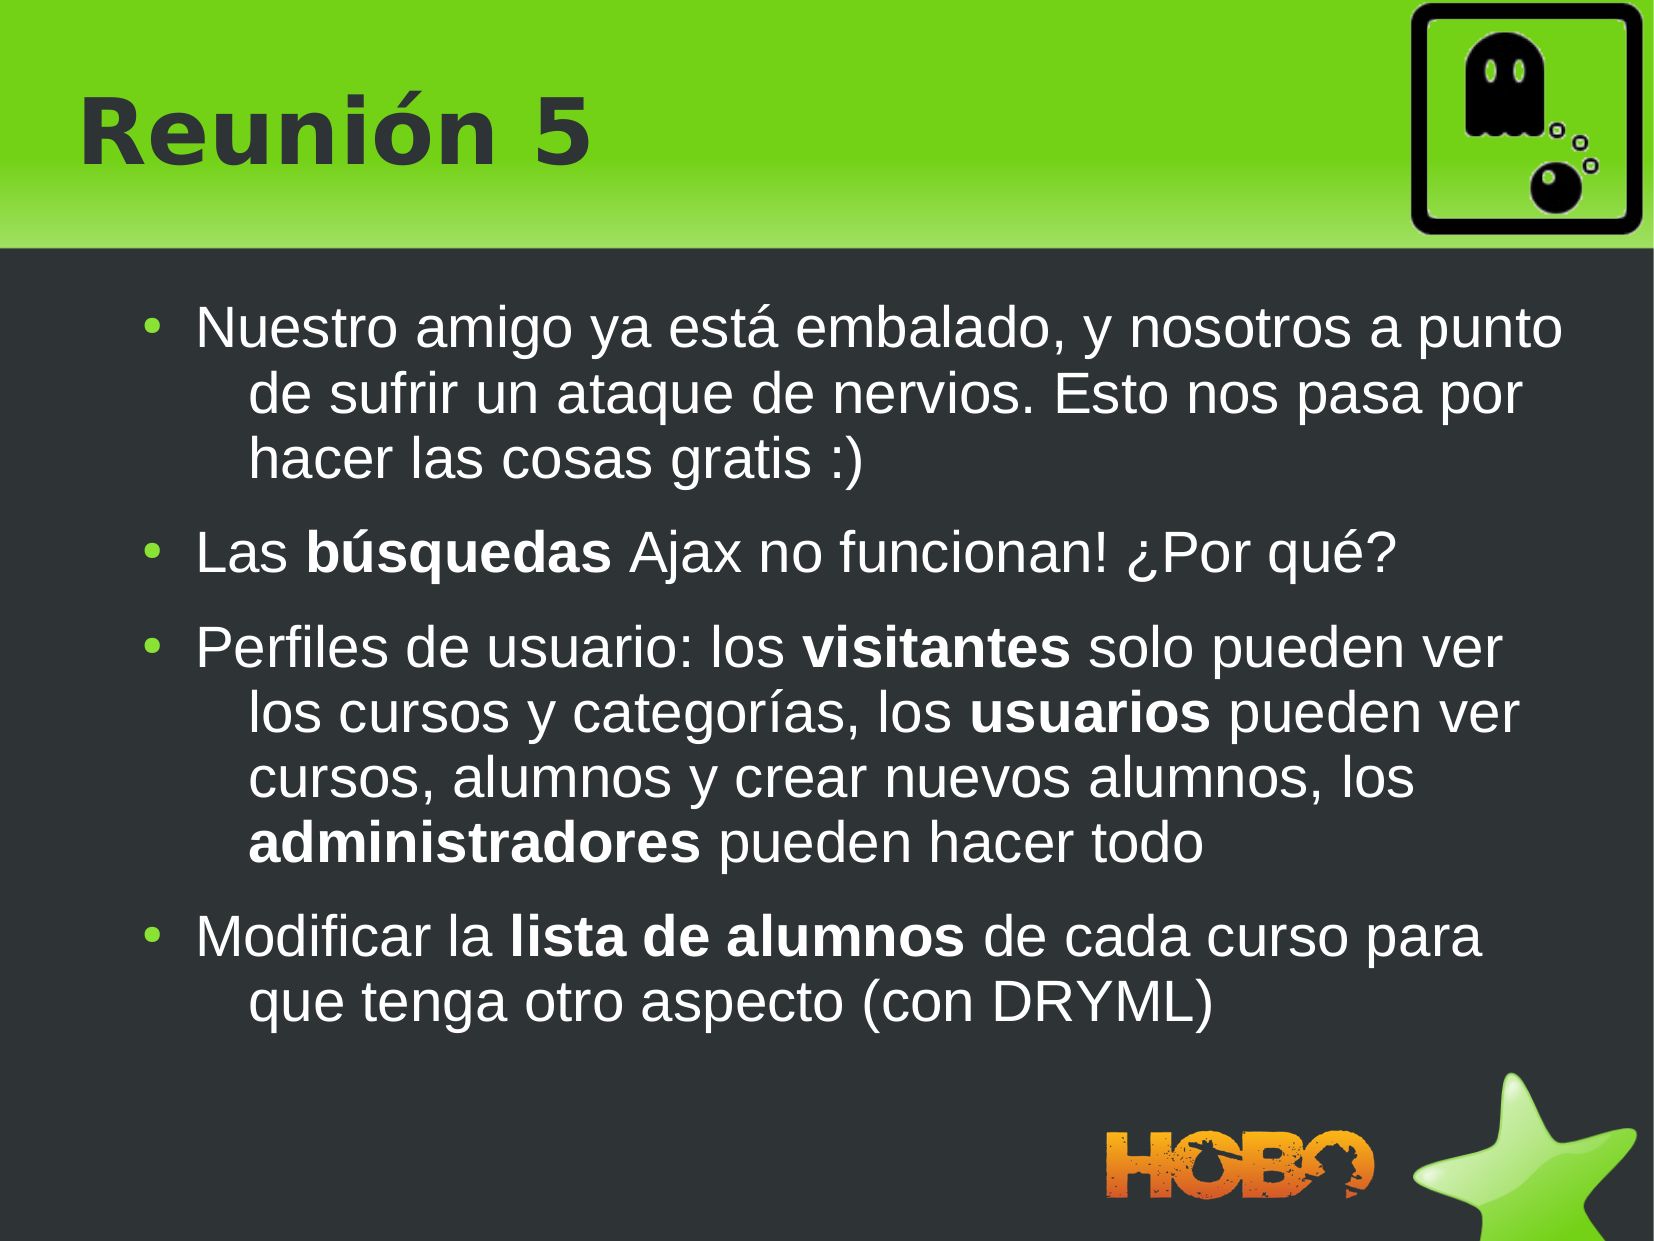

# Reunión 5
Nuestro amigo ya está embalado, y nosotros a punto de sufrir un ataque de nervios. Esto nos pasa por hacer las cosas gratis :)
Las búsquedas Ajax no funcionan! ¿Por qué?
Perfiles de usuario: los visitantes solo pueden ver los cursos y categorías, los usuarios pueden ver cursos, alumnos y crear nuevos alumnos, los administradores pueden hacer todo
Modificar la lista de alumnos de cada curso para que tenga otro aspecto (con DRYML)